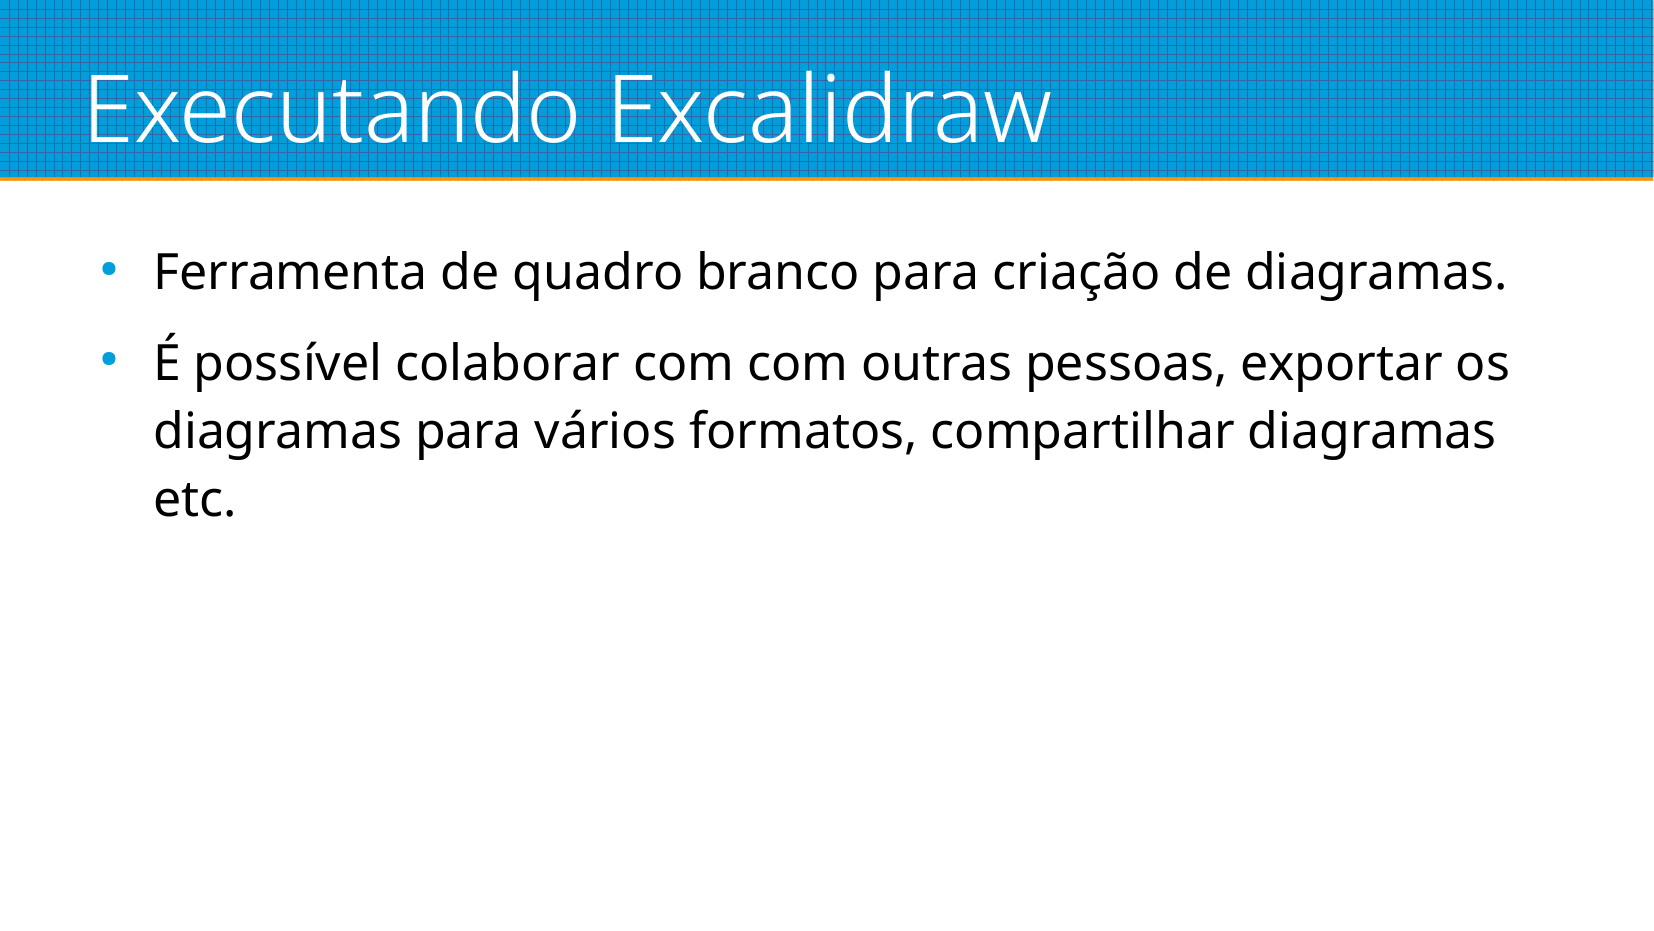

# Executando Excalidraw
Ferramenta de quadro branco para criação de diagramas.
É possível colaborar com com outras pessoas, exportar os diagramas para vários formatos, compartilhar diagramas etc.